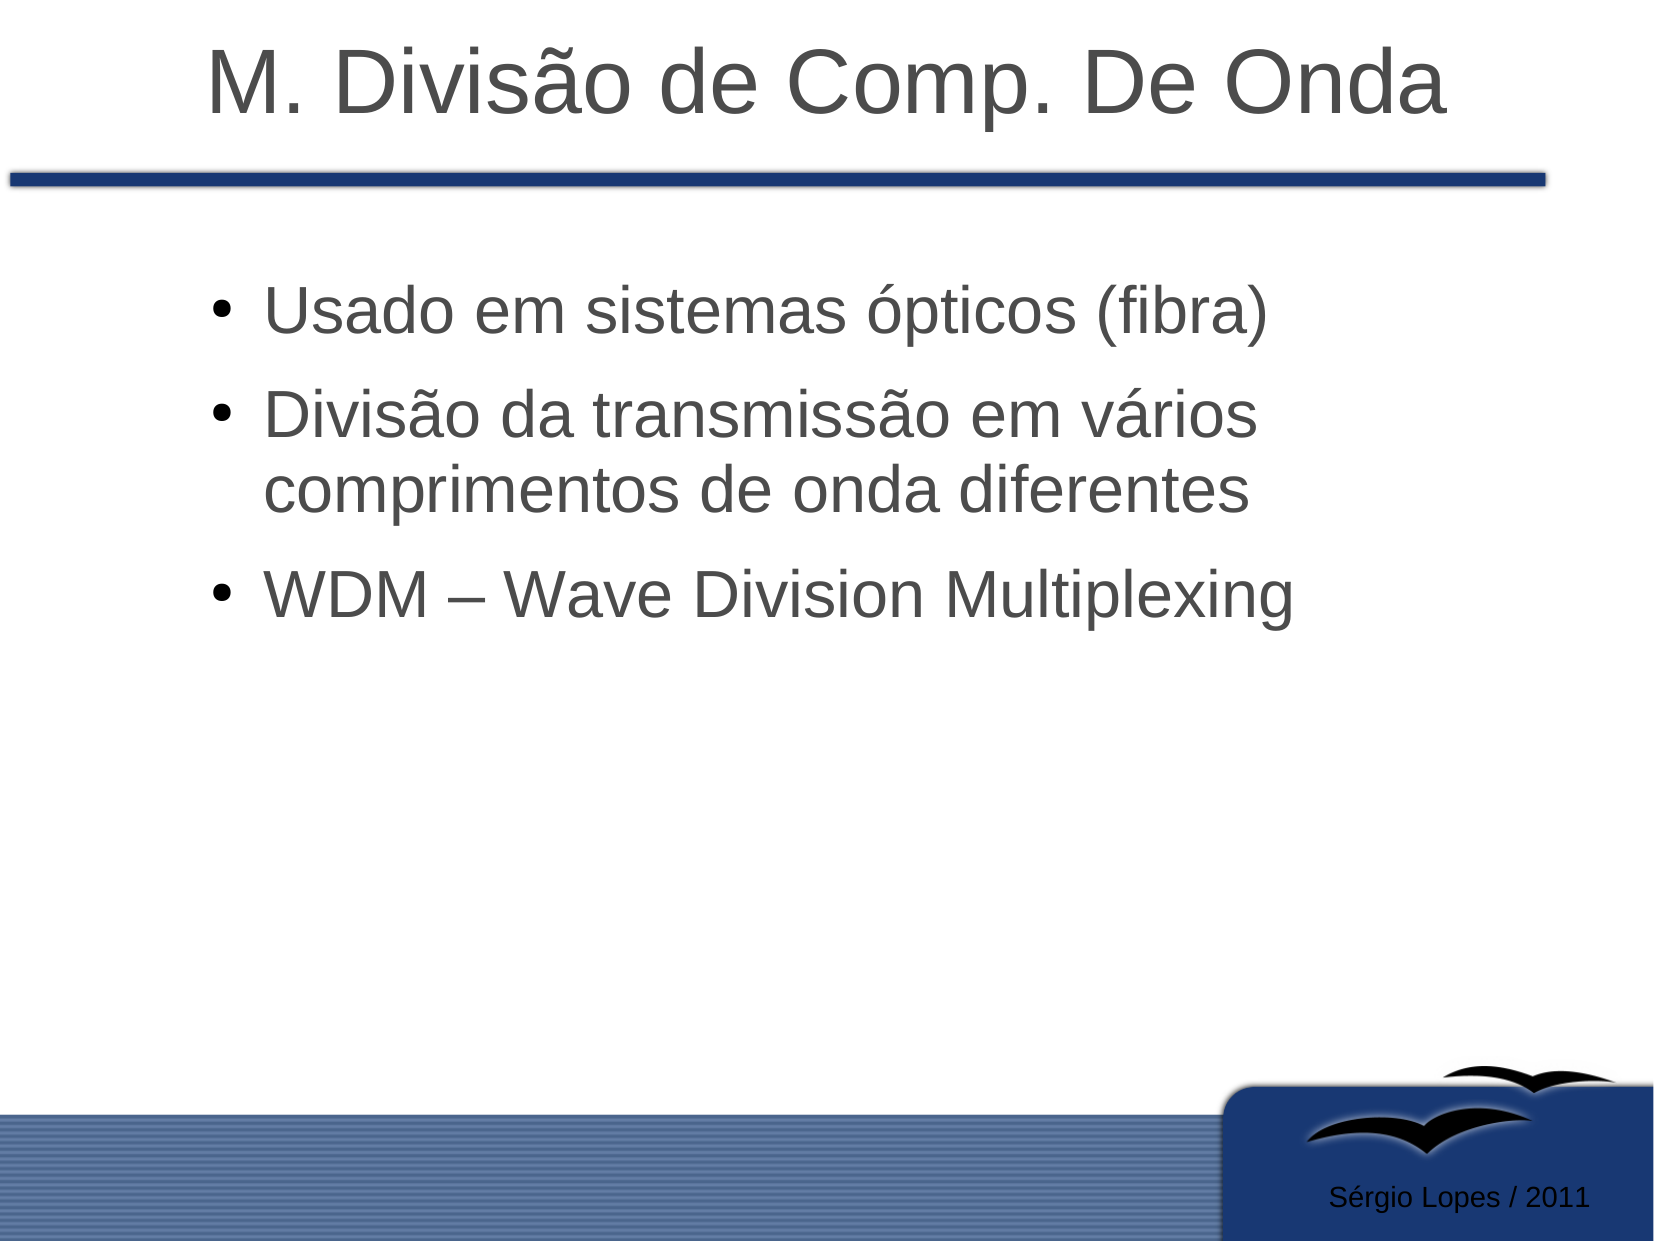

# M. Divisão de Comp. De Onda
Usado em sistemas ópticos (fibra)
Divisão da transmissão em vários comprimentos de onda diferentes
WDM – Wave Division Multiplexing
Sérgio Lopes / 2011